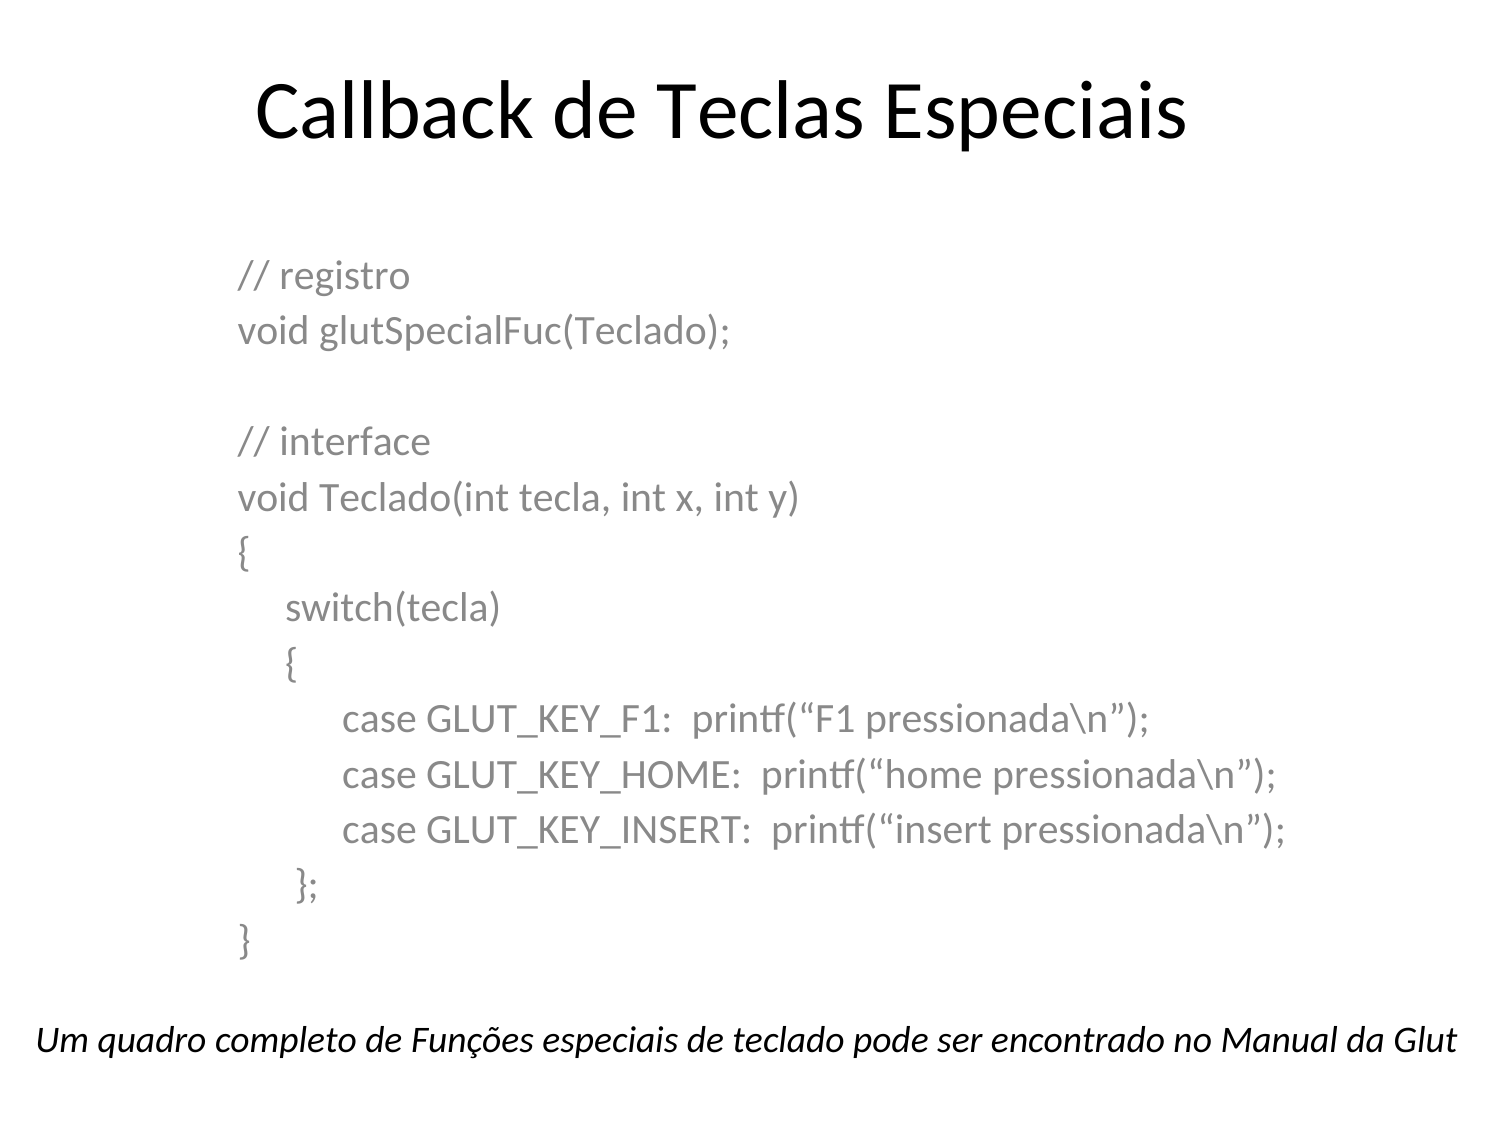

# Callback de Teclas Especiais
// registro
void glutSpecialFuc(Teclado);
// interface
void Teclado(int tecla, int x, int y)
{
 switch(tecla)
 {
 case GLUT_KEY_F1: printf(“F1 pressionada\n”);
 case GLUT_KEY_HOME: printf(“home pressionada\n”);
 case GLUT_KEY_INSERT: printf(“insert pressionada\n”);
 };
}
Um quadro completo de Funções especiais de teclado pode ser encontrado no Manual da Glut